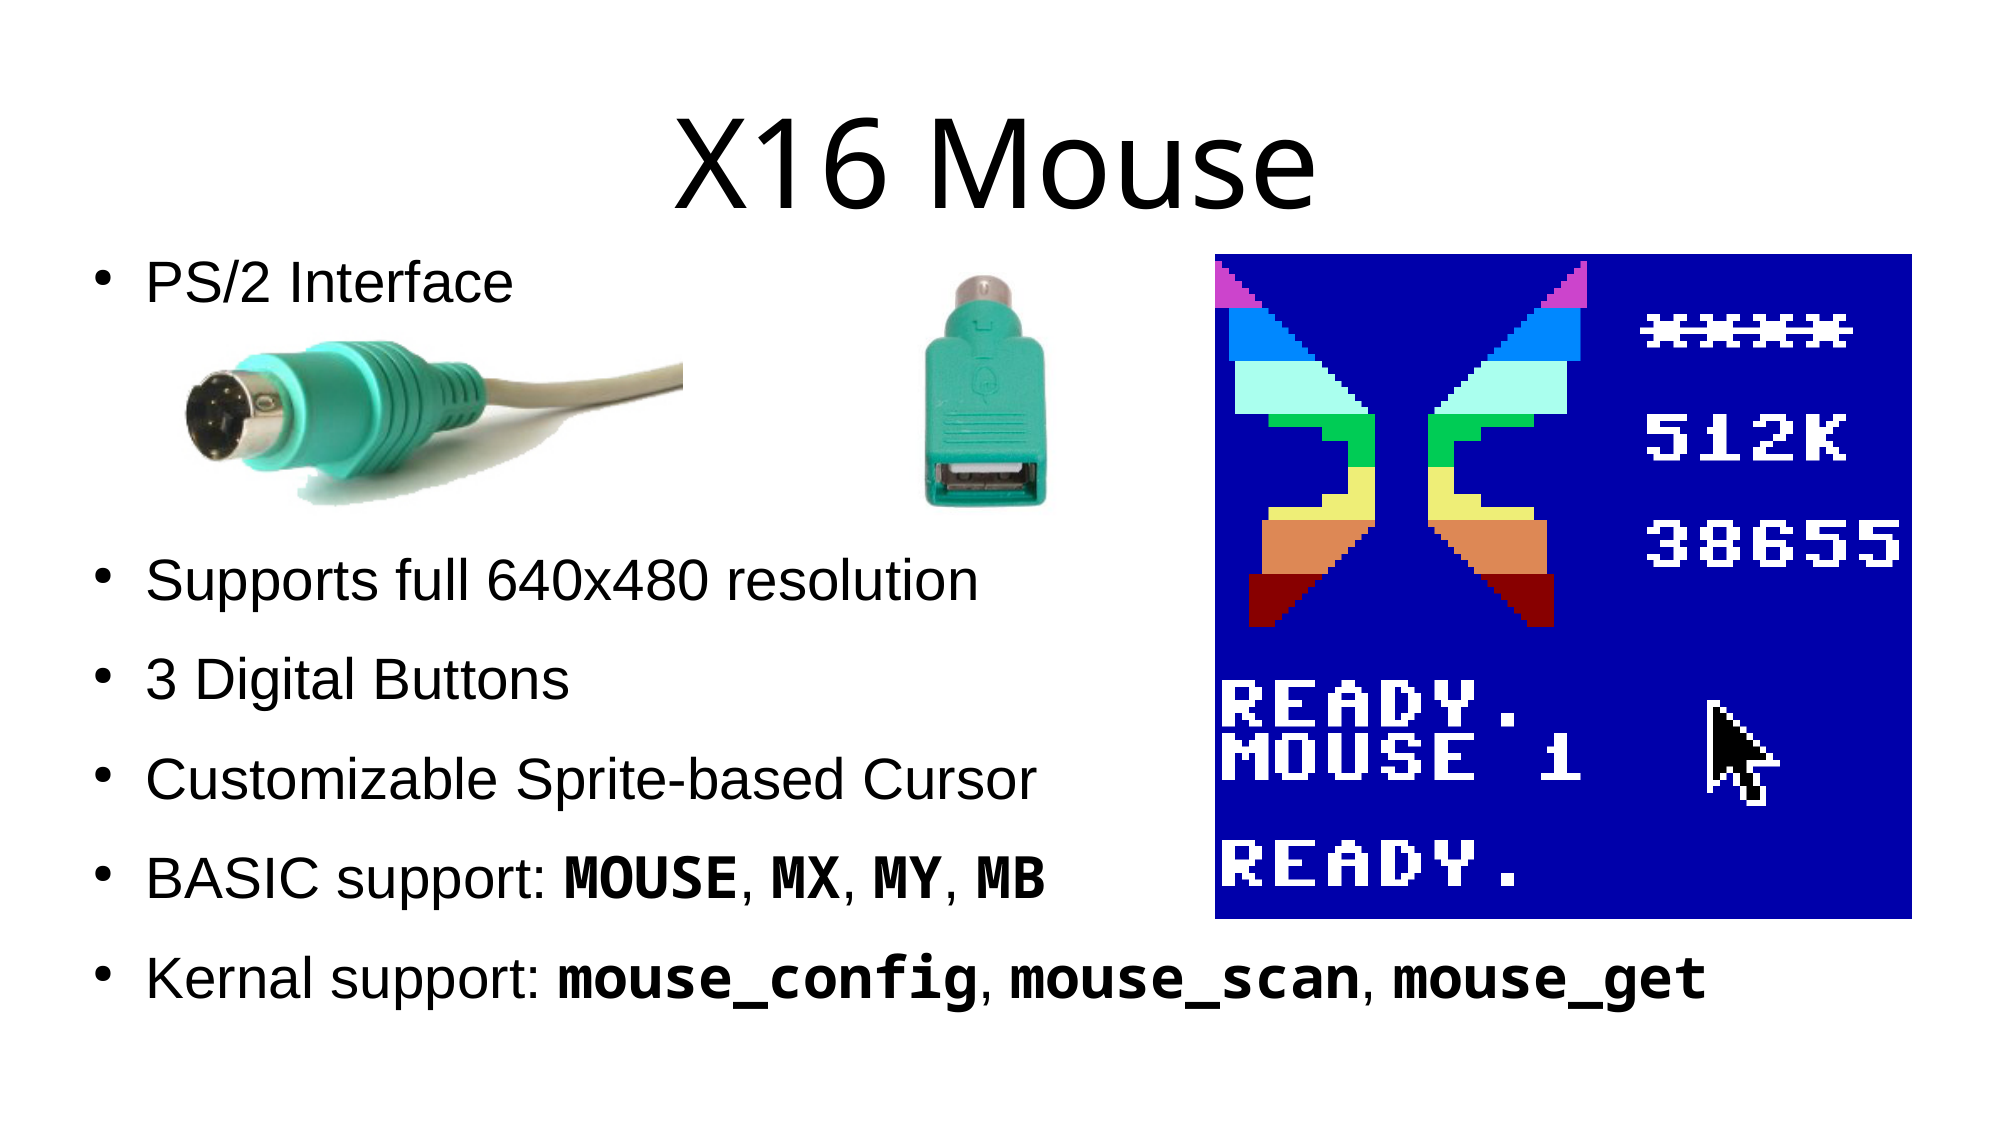

X16 Mouse
# PS/2 Interface
Supports full 640x480 resolution
3 Digital Buttons
Customizable Sprite-based Cursor
BASIC support: MOUSE, MX, MY, MB
Kernal support: mouse_config, mouse_scan, mouse_get